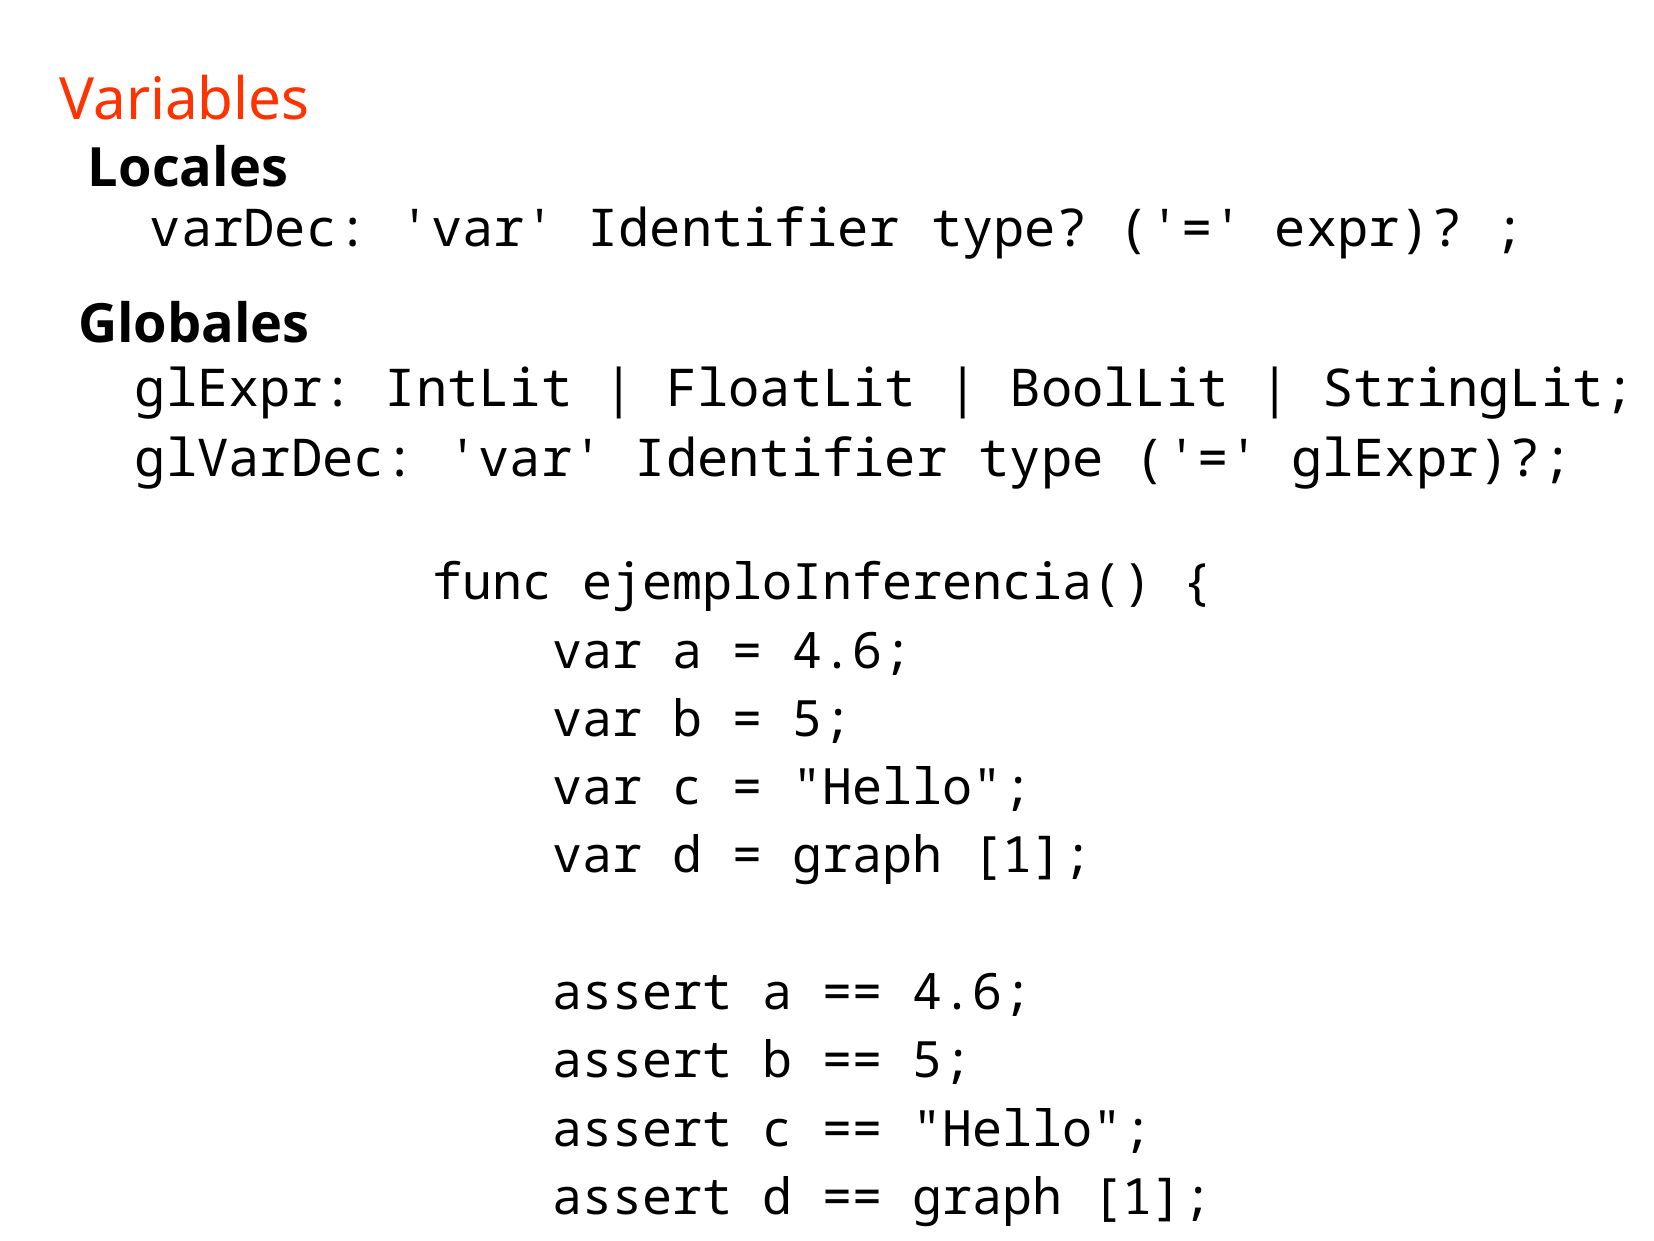

Variables
Locales
varDec: 'var' Identifier type? ('=' expr)? ;
Globales
glExpr: IntLit | FloatLit | BoolLit | StringLit;
glVarDec: 'var' Identifier type ('=' glExpr)?;
func ejemploInferencia() {
 var a = 4.6;
 var b = 5;
 var c = "Hello";
 var d = graph [1];
 assert a == 4.6;
 assert b == 5;
 assert c == "Hello";
 assert d == graph [1];
}